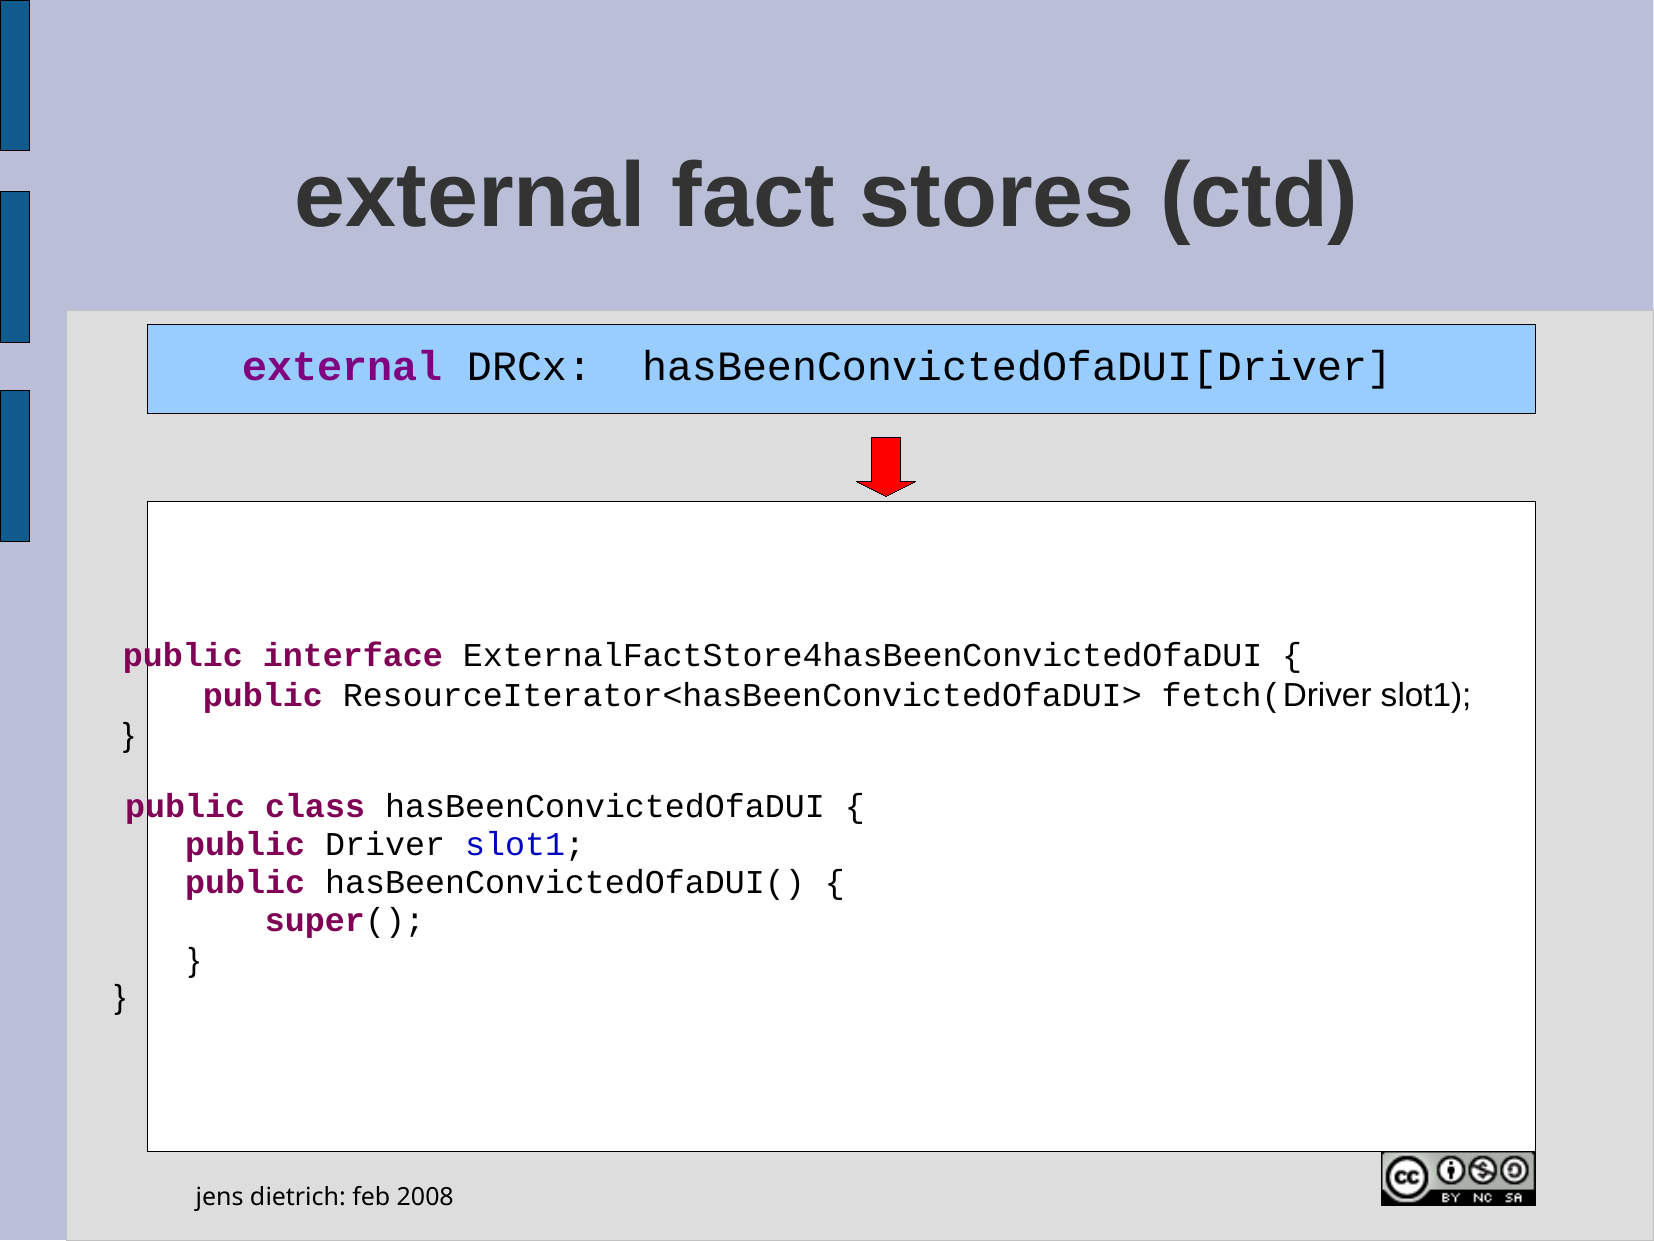

# external fact stores (ctd)
external DRCx: hasBeenConvictedOfaDUI[Driver]
public interface ExternalFactStore4hasBeenConvictedOfaDUI {
 public ResourceIterator<hasBeenConvictedOfaDUI> fetch(Driver slot1);
}
 public class hasBeenConvictedOfaDUI {
 public Driver slot1;
 public hasBeenConvictedOfaDUI() {
 super();
 }
 }